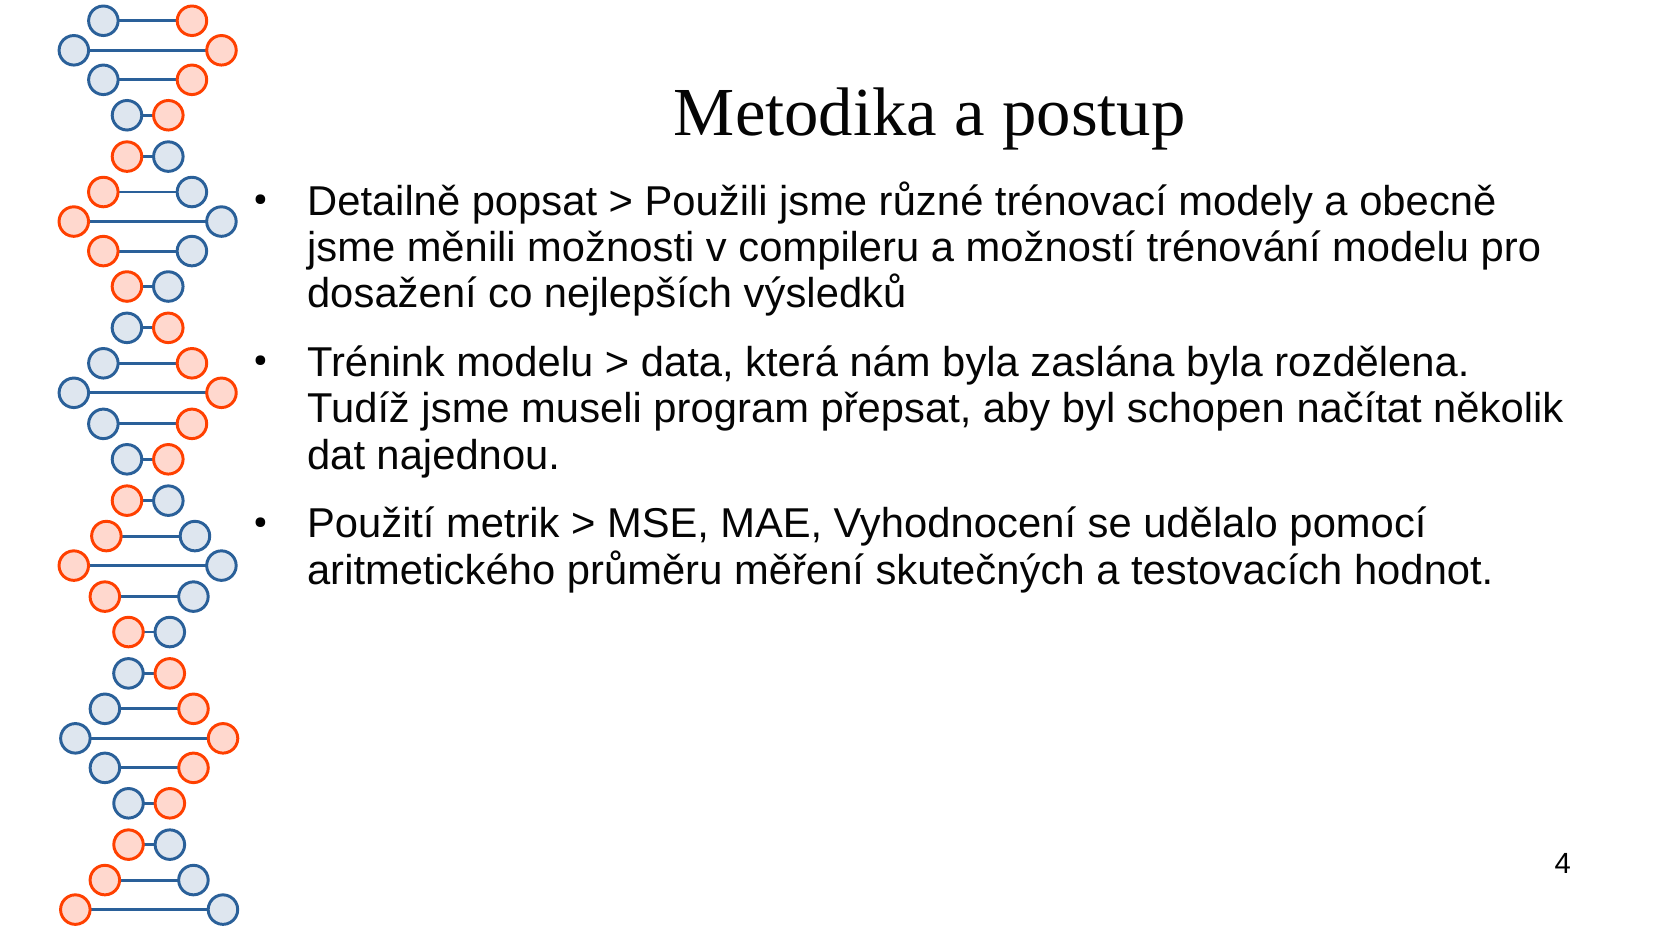

# Metodika a postup
Detailně popsat > Použili jsme různé trénovací modely a obecně jsme měnili možnosti v compileru a možností trénování modelu pro dosažení co nejlepších výsledků
Trénink modelu > data, která nám byla zaslána byla rozdělena. Tudíž jsme museli program přepsat, aby byl schopen načítat několik dat najednou.
Použití metrik > MSE, MAE, Vyhodnocení se udělalo pomocí aritmetického průměru měření skutečných a testovacích hodnot.
4